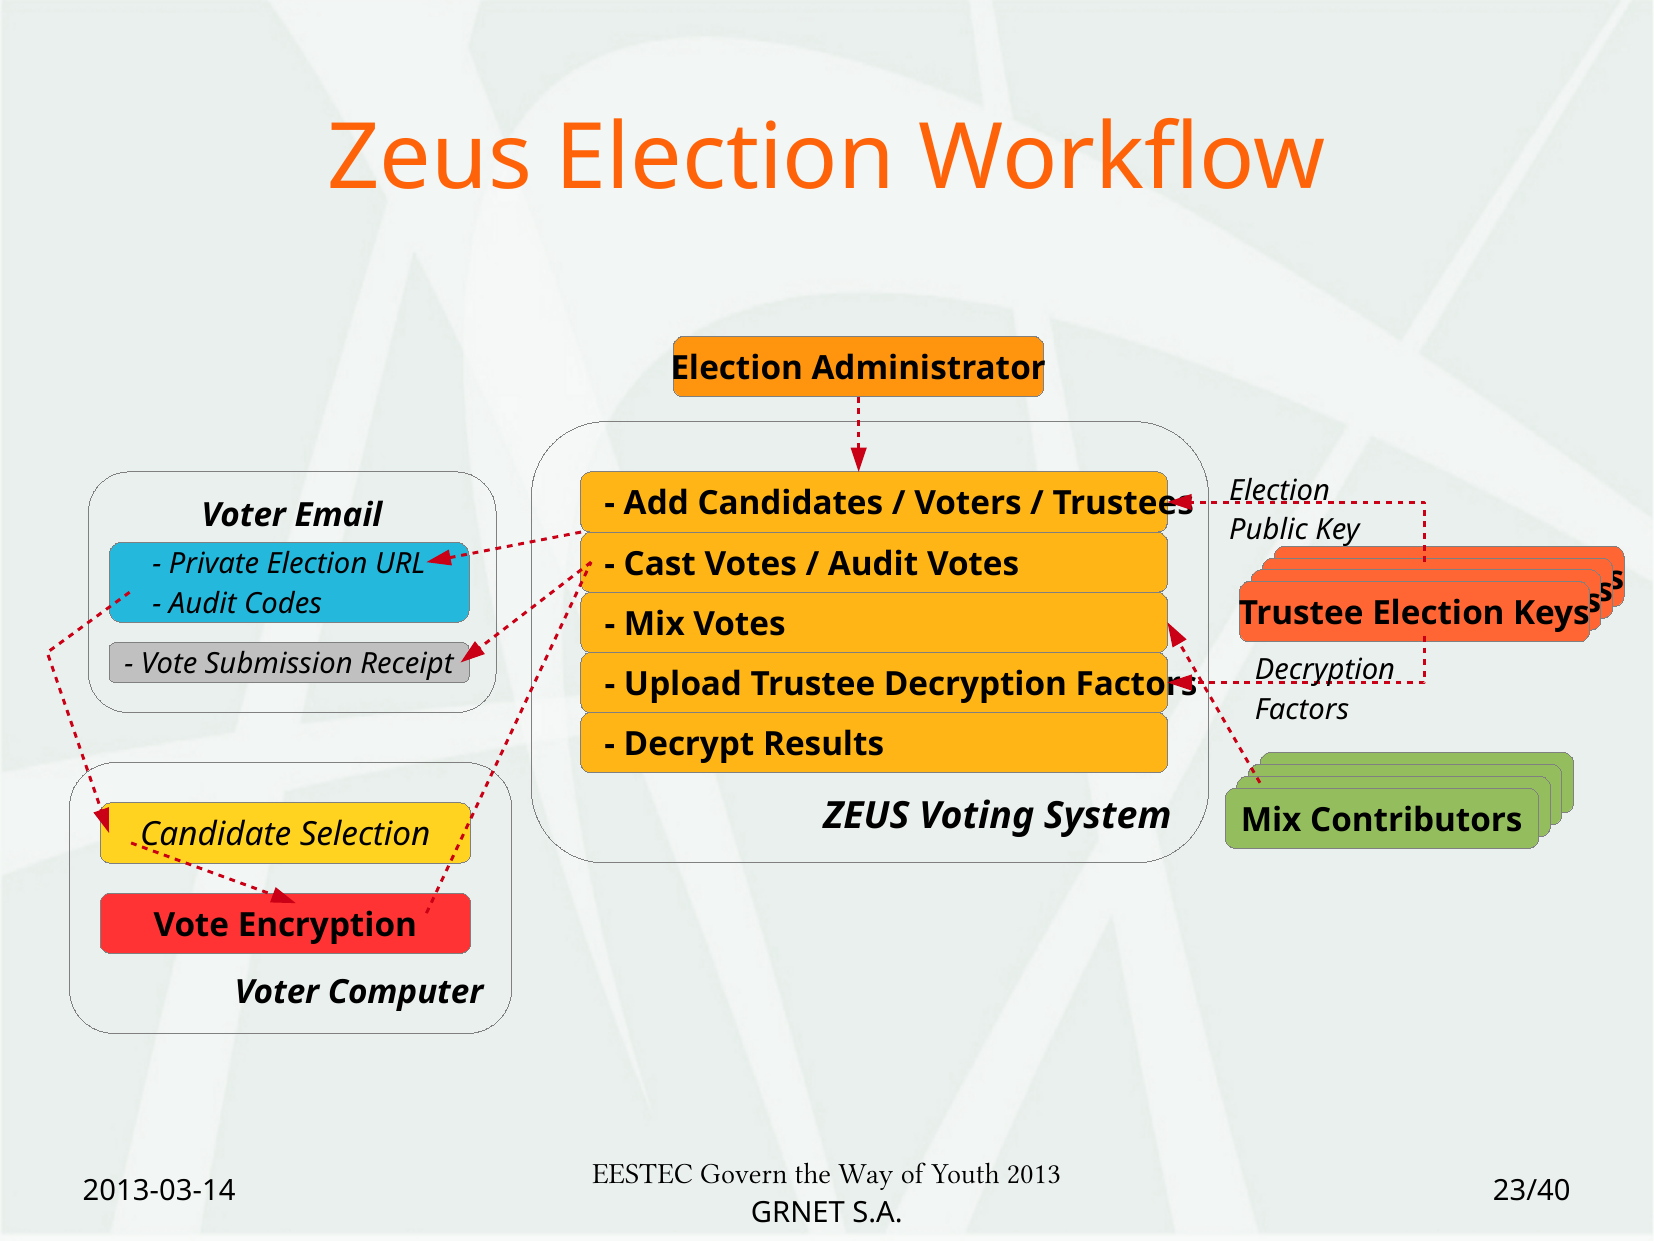

# Zeus Election Workflow
Election Administrator
ZEUS Voting System
Election
Public Key
Voter Email
- Add Candidates / Voters / Trustees
- Cast Votes / Audit Votes
- Private Election URL
- Audit Codes
Trustee Election Keys
Trustee Election Keys
Trustee Election Keys
Trustee Election Keys
- Mix Votes
Decryption
Factors
- Vote Submission Receipt
- Upload Trustee Decryption Factors
- Decrypt Results
Mix Contributors
Mix Contributors
Mix Contributors
Mix Contributors
Voter Computer
Candidate Selection
Vote Encryption
GRNET S.A.
2013-03-14
23